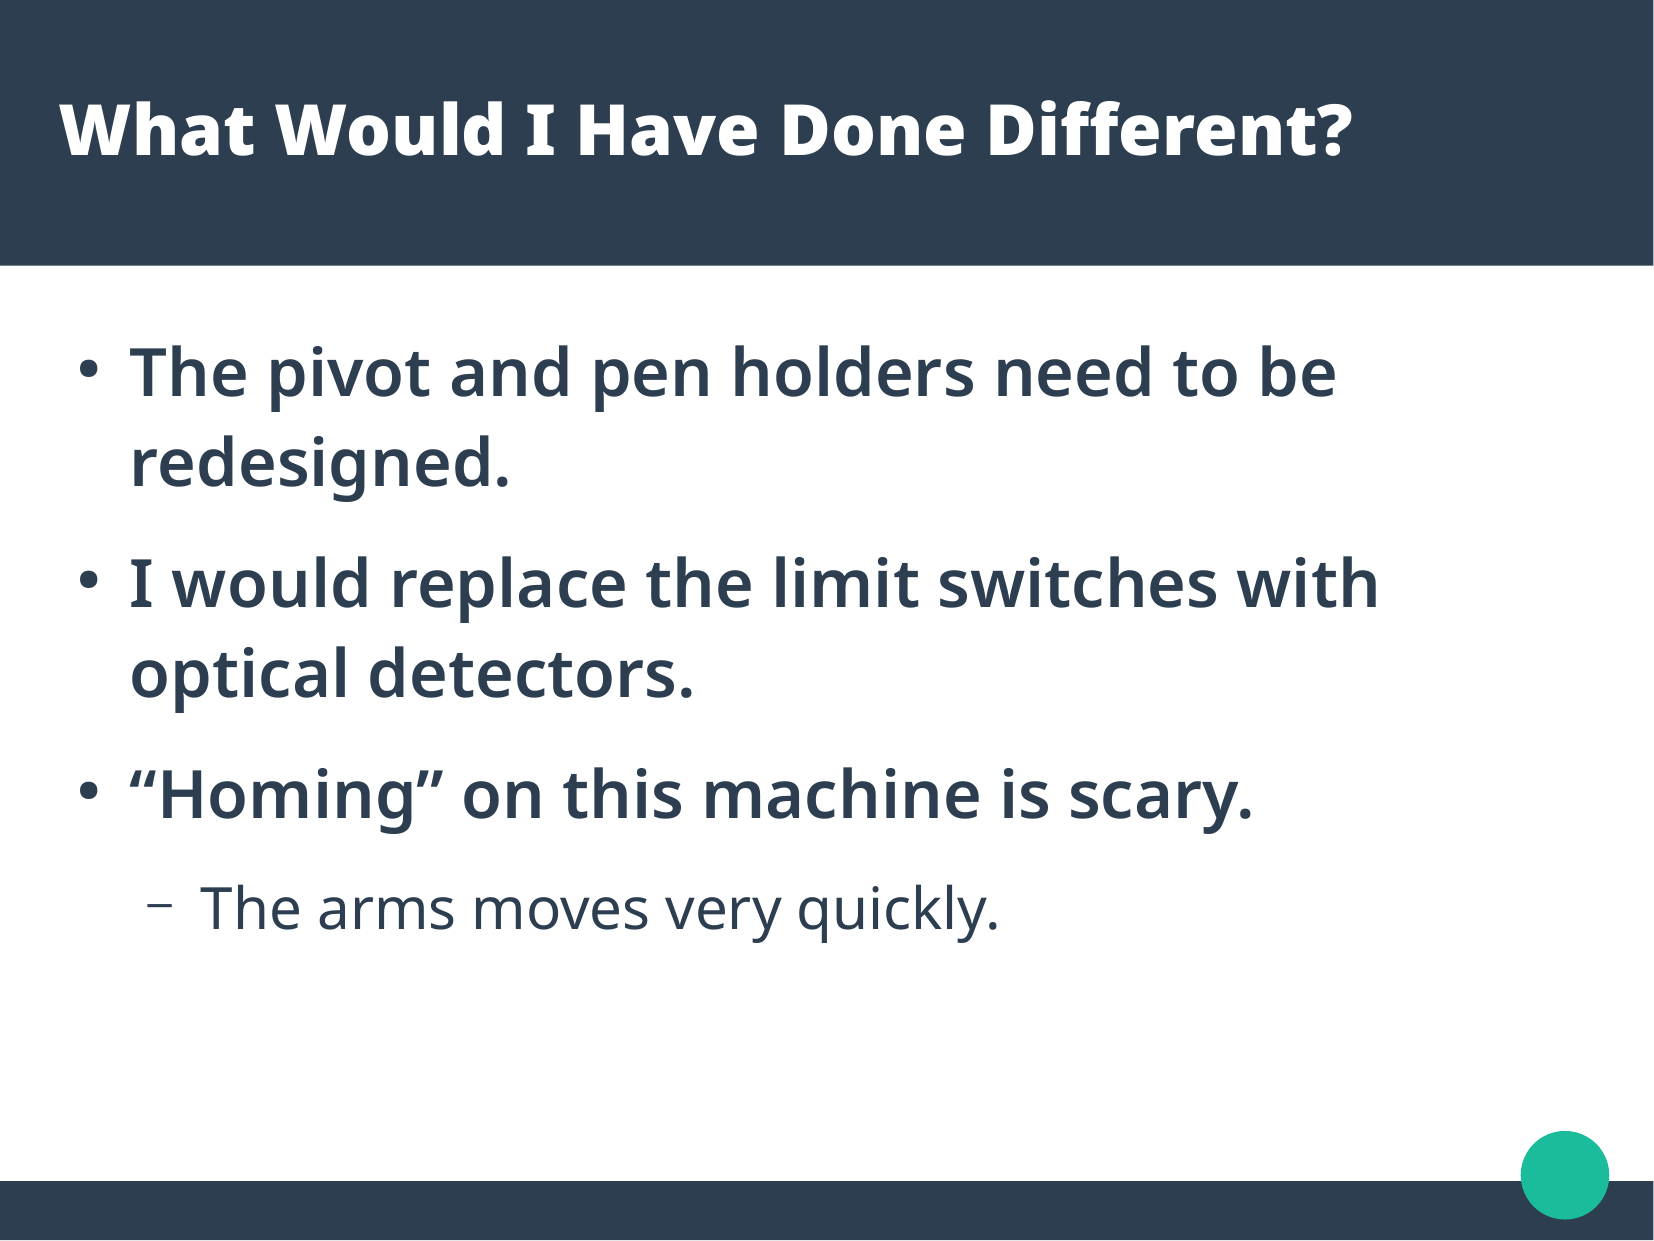

# What Would I Have Done Different?
The pivot and pen holders need to be redesigned.
I would replace the limit switches with optical detectors.
“Homing” on this machine is scary.
The arms moves very quickly.